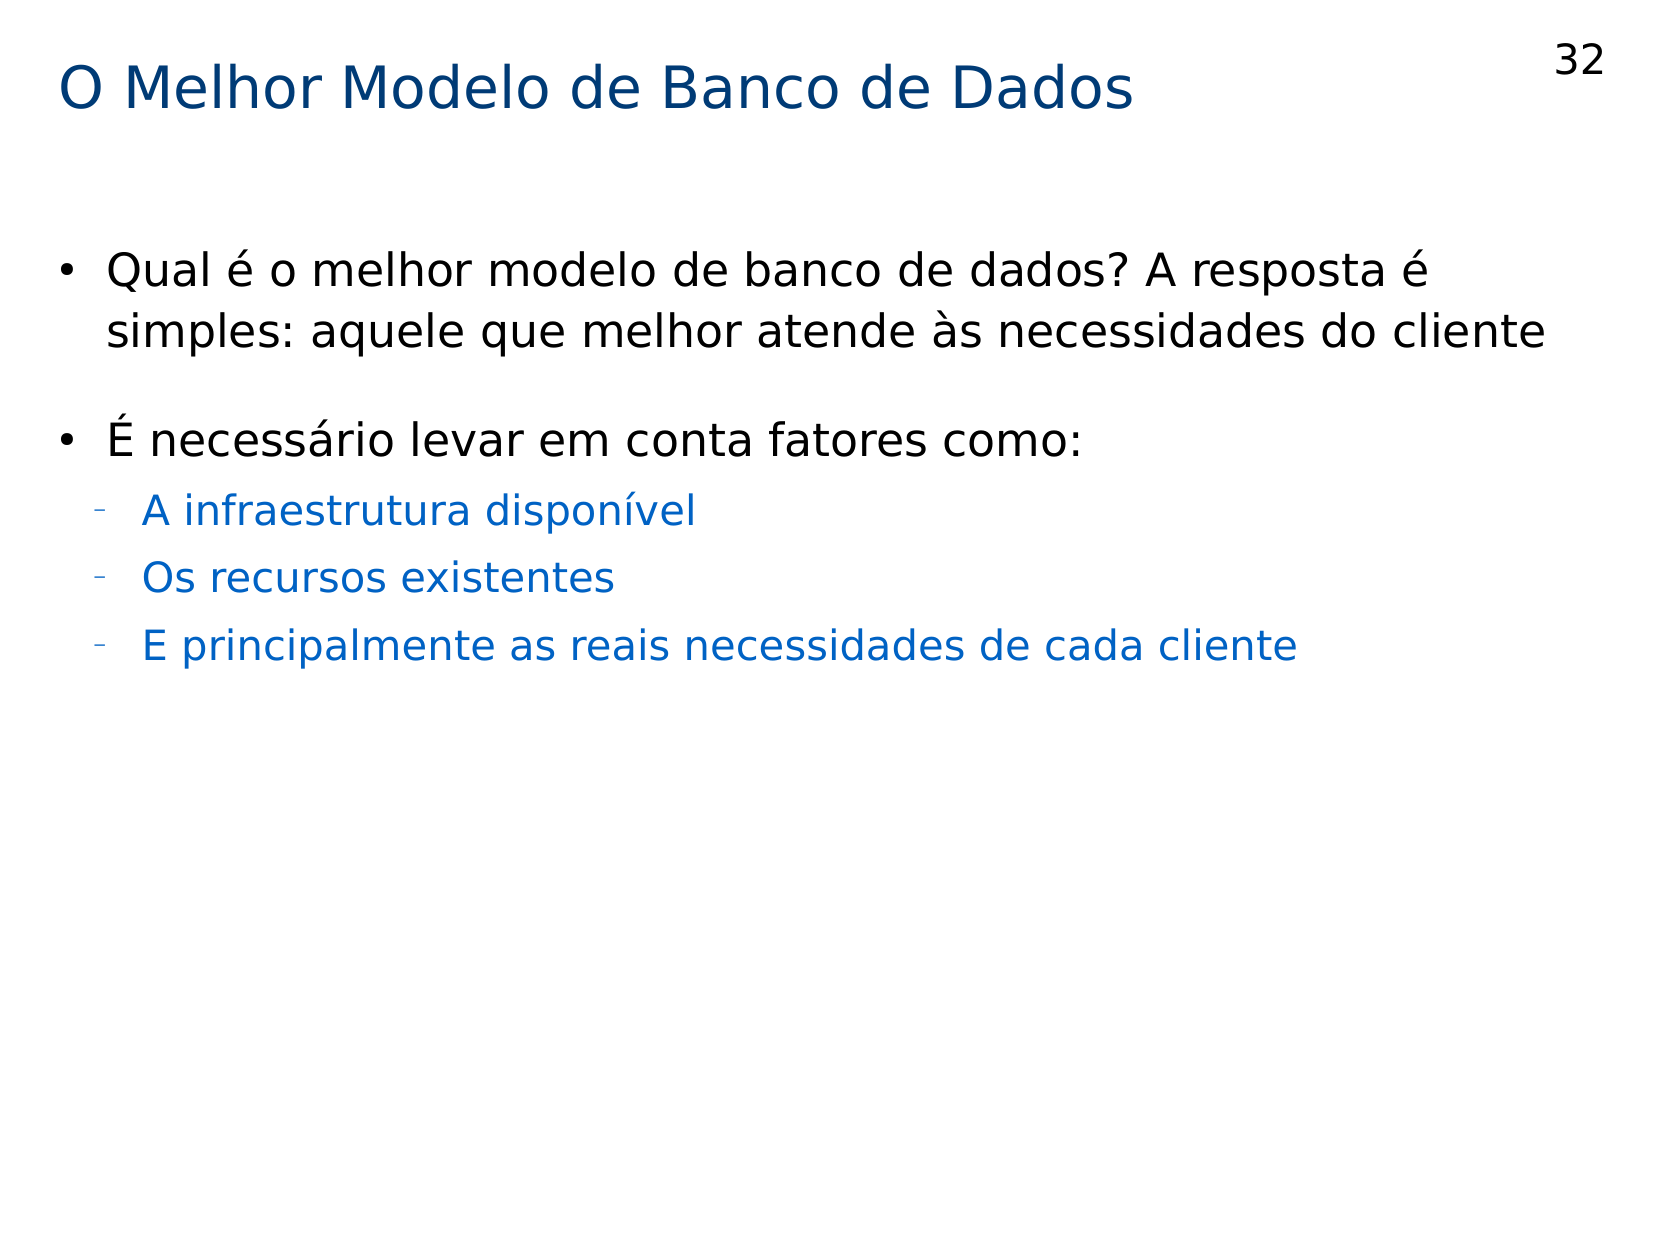

# O Melhor Modelo de Banco de Dados
32
Qual é o melhor modelo de banco de dados? A resposta é simples: aquele que melhor atende às necessidades do cliente
É necessário levar em conta fatores como:
A infraestrutura disponível
Os recursos existentes
E principalmente as reais necessidades de cada cliente